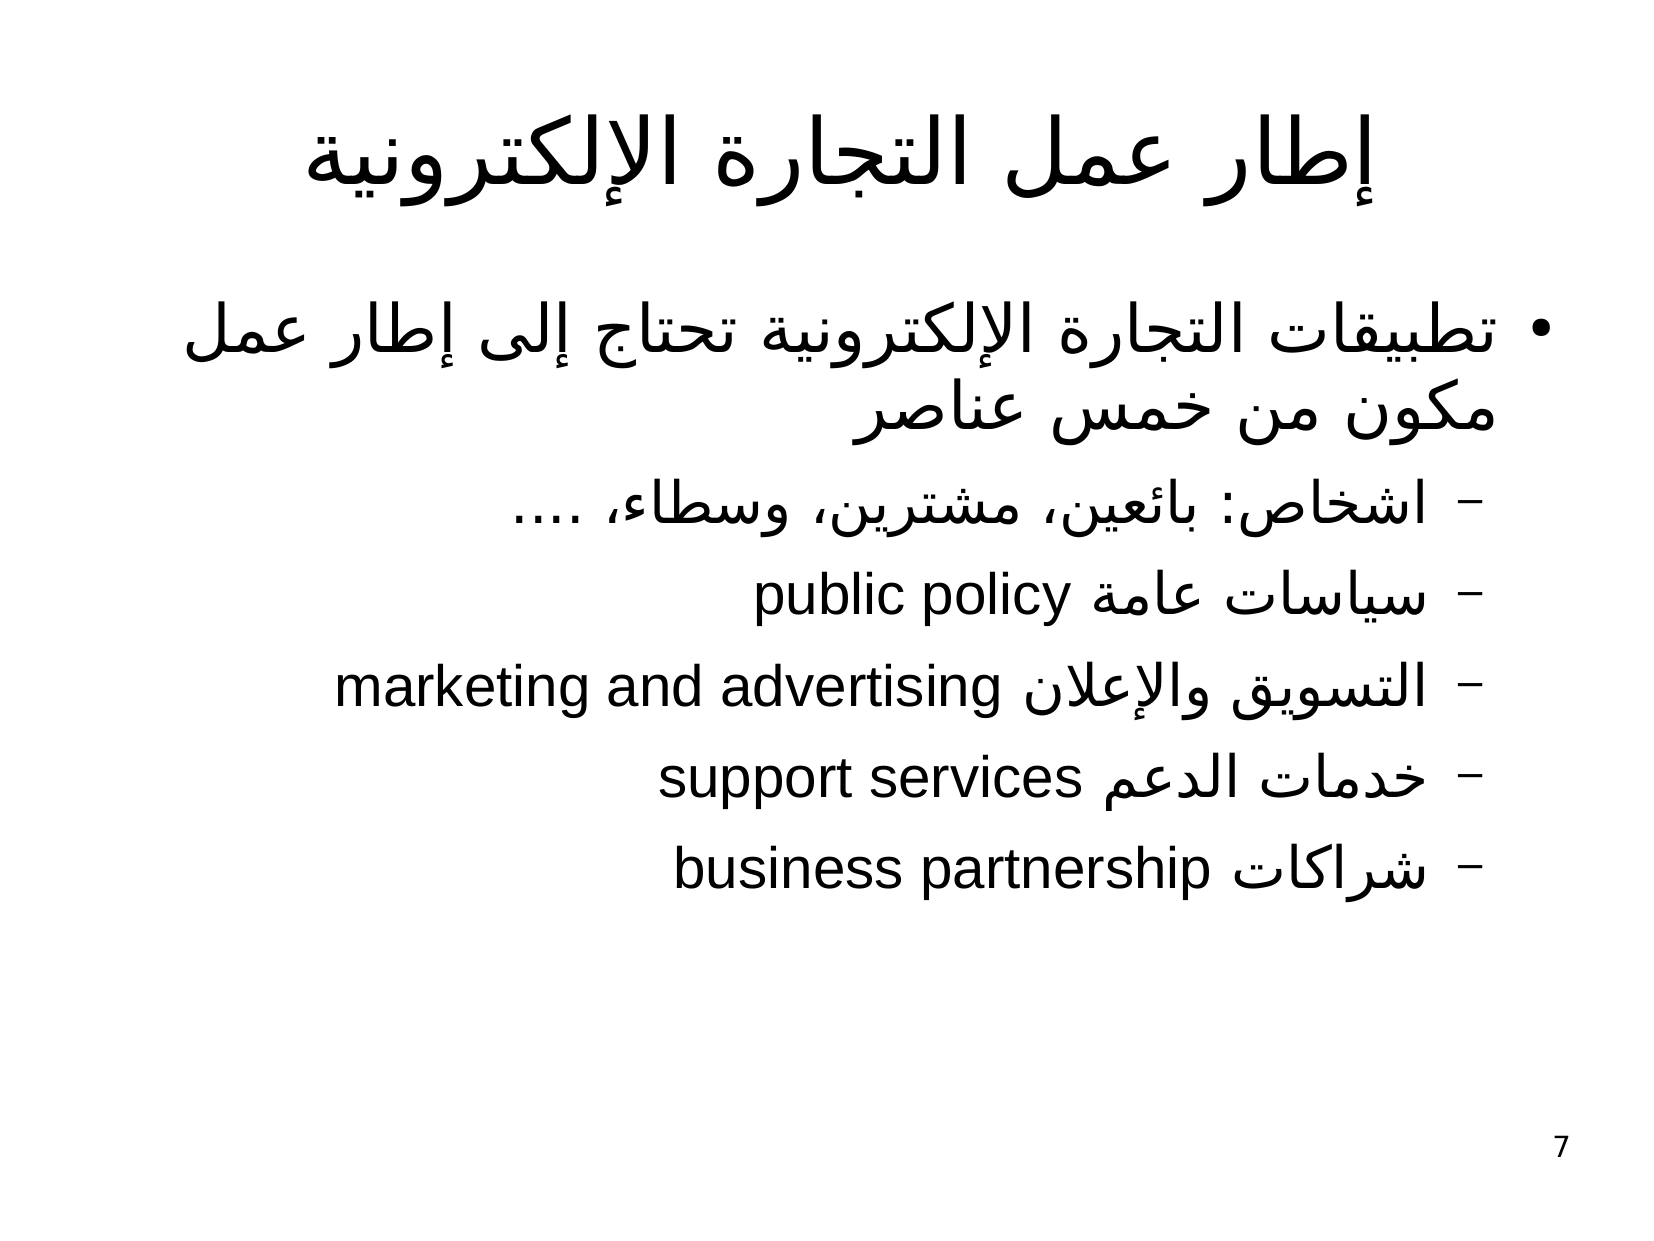

# إطار عمل التجارة الإلكترونية
تطبيقات التجارة الإلكترونية تحتاج إلى إطار عمل مكون من خمس عناصر
اشخاص: بائعين، مشترين، وسطاء، ....
سياسات عامة public policy
التسويق والإعلان marketing and advertising
خدمات الدعم support services
شراكات business partnership
7